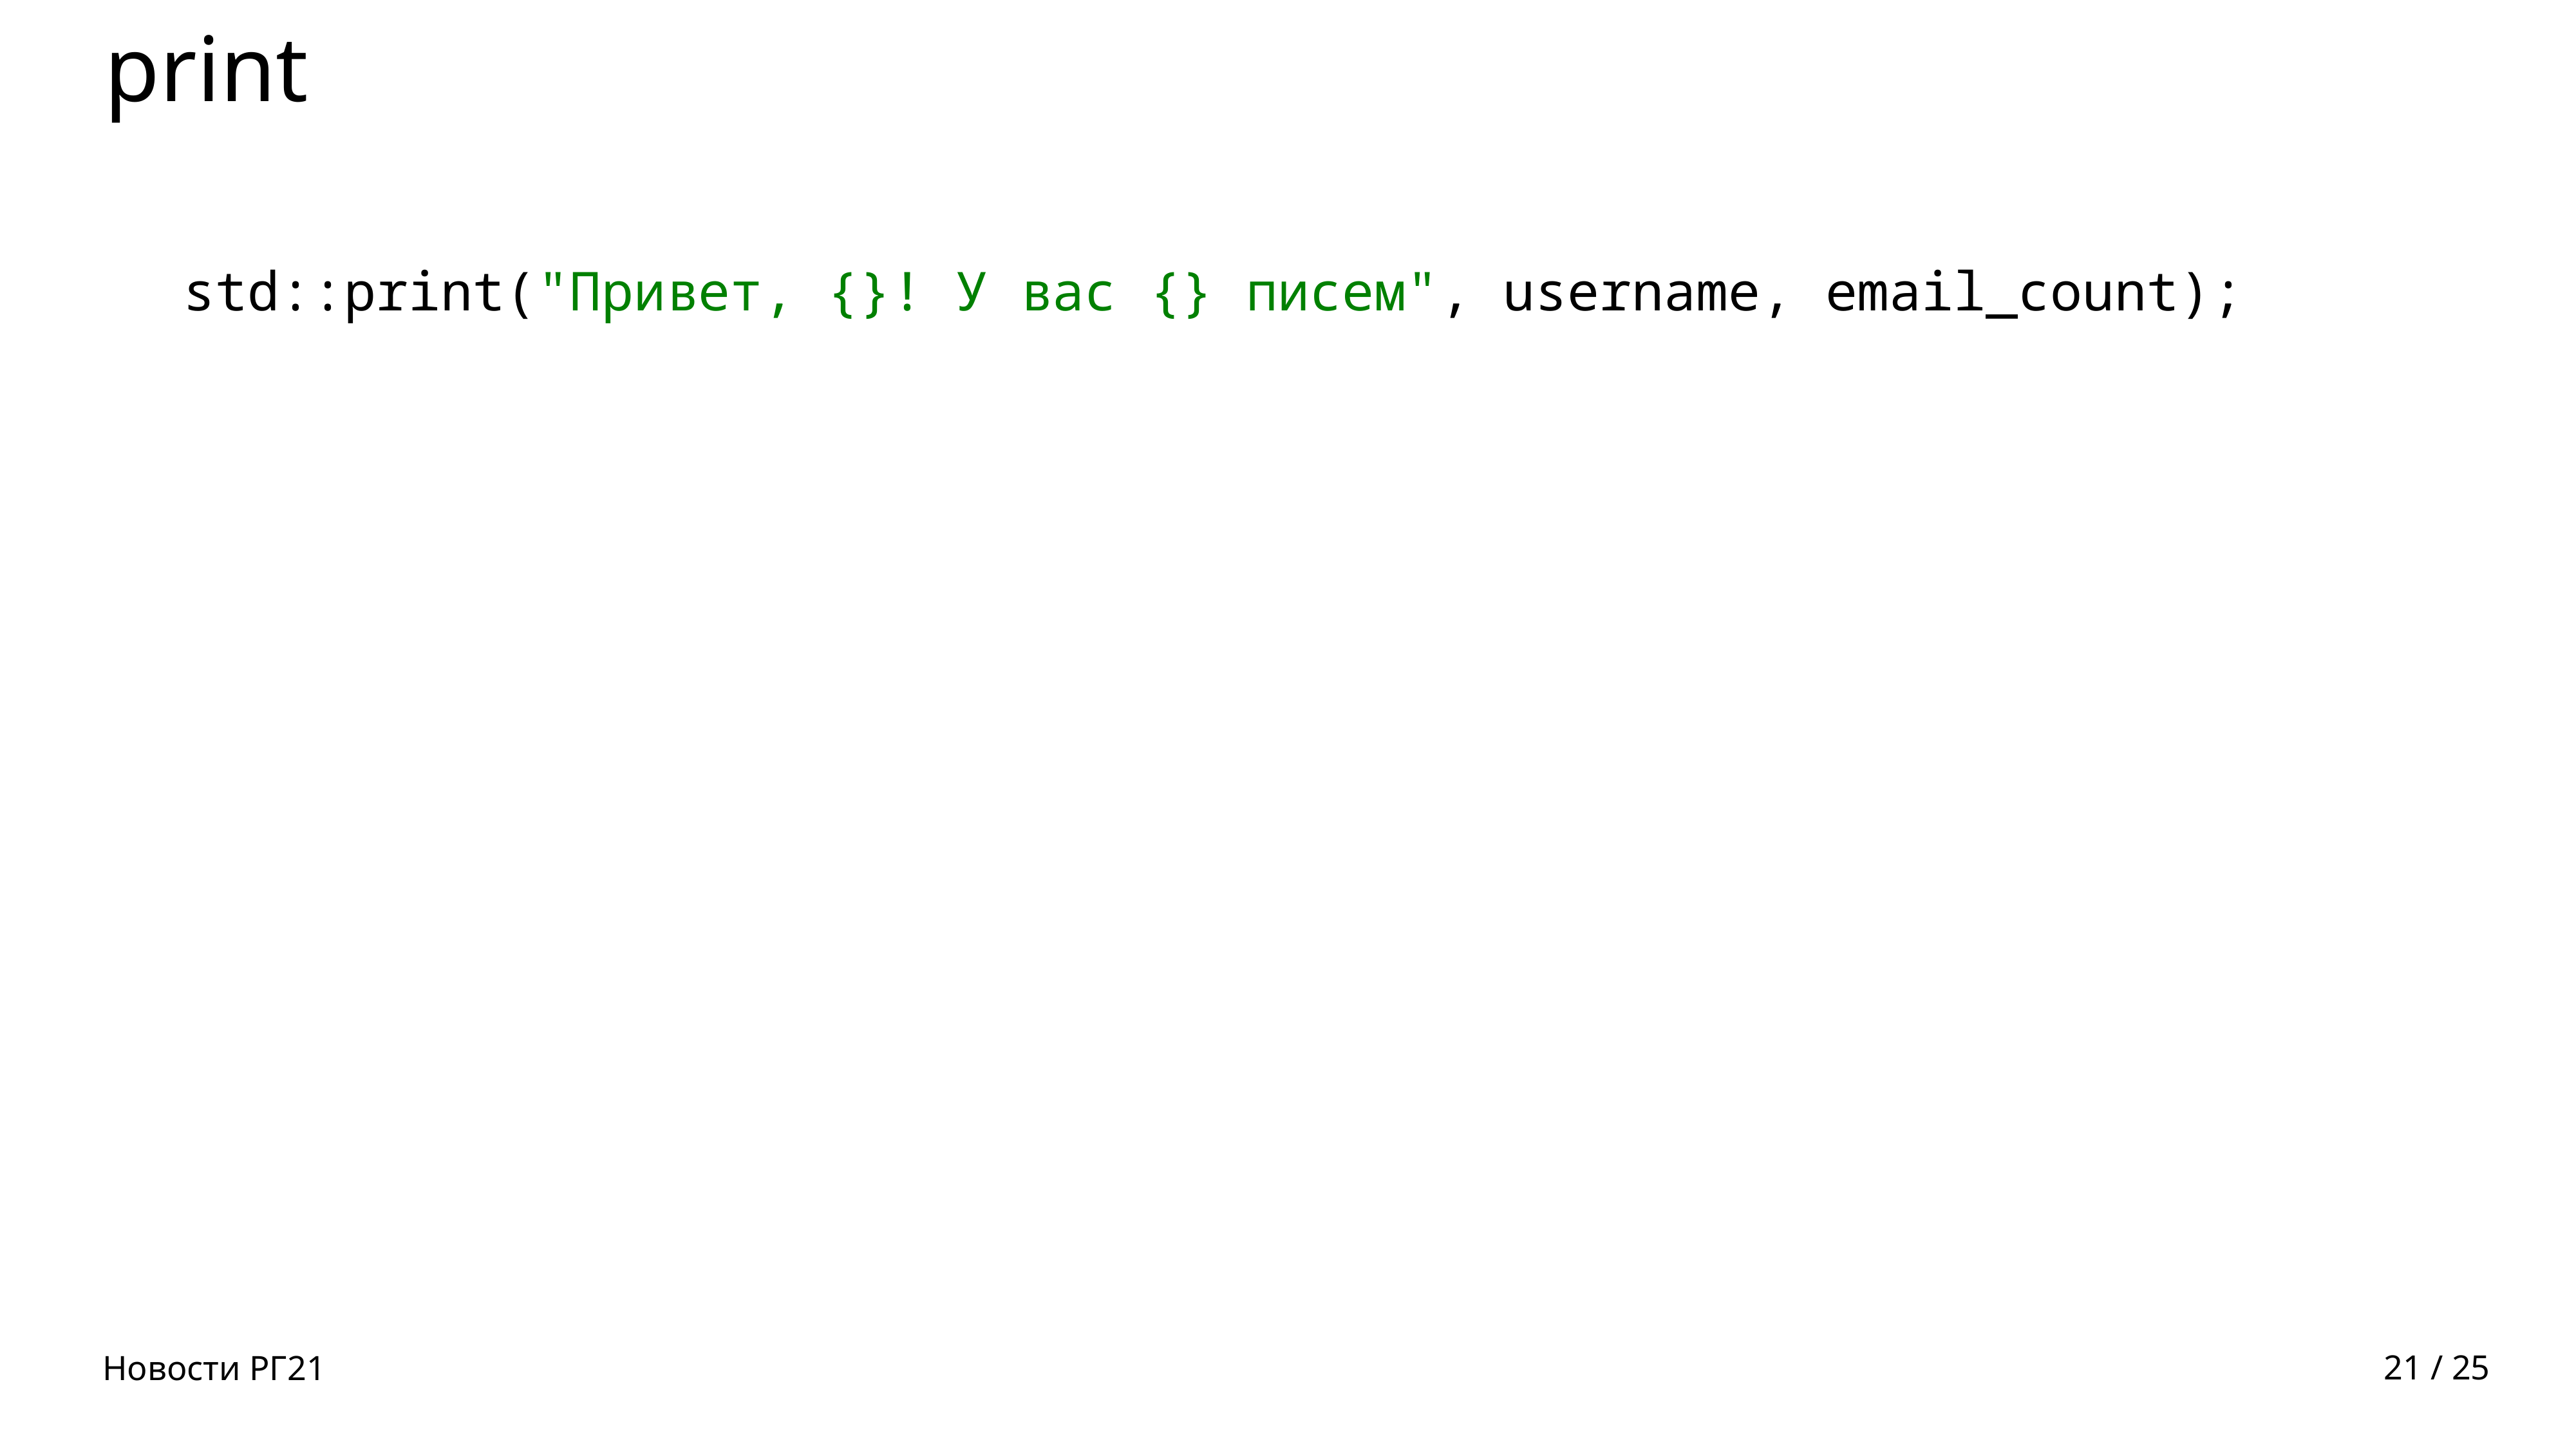

print
std::print("Привет, {}! У вас {} писем", username, email_count);
# Новости РГ21